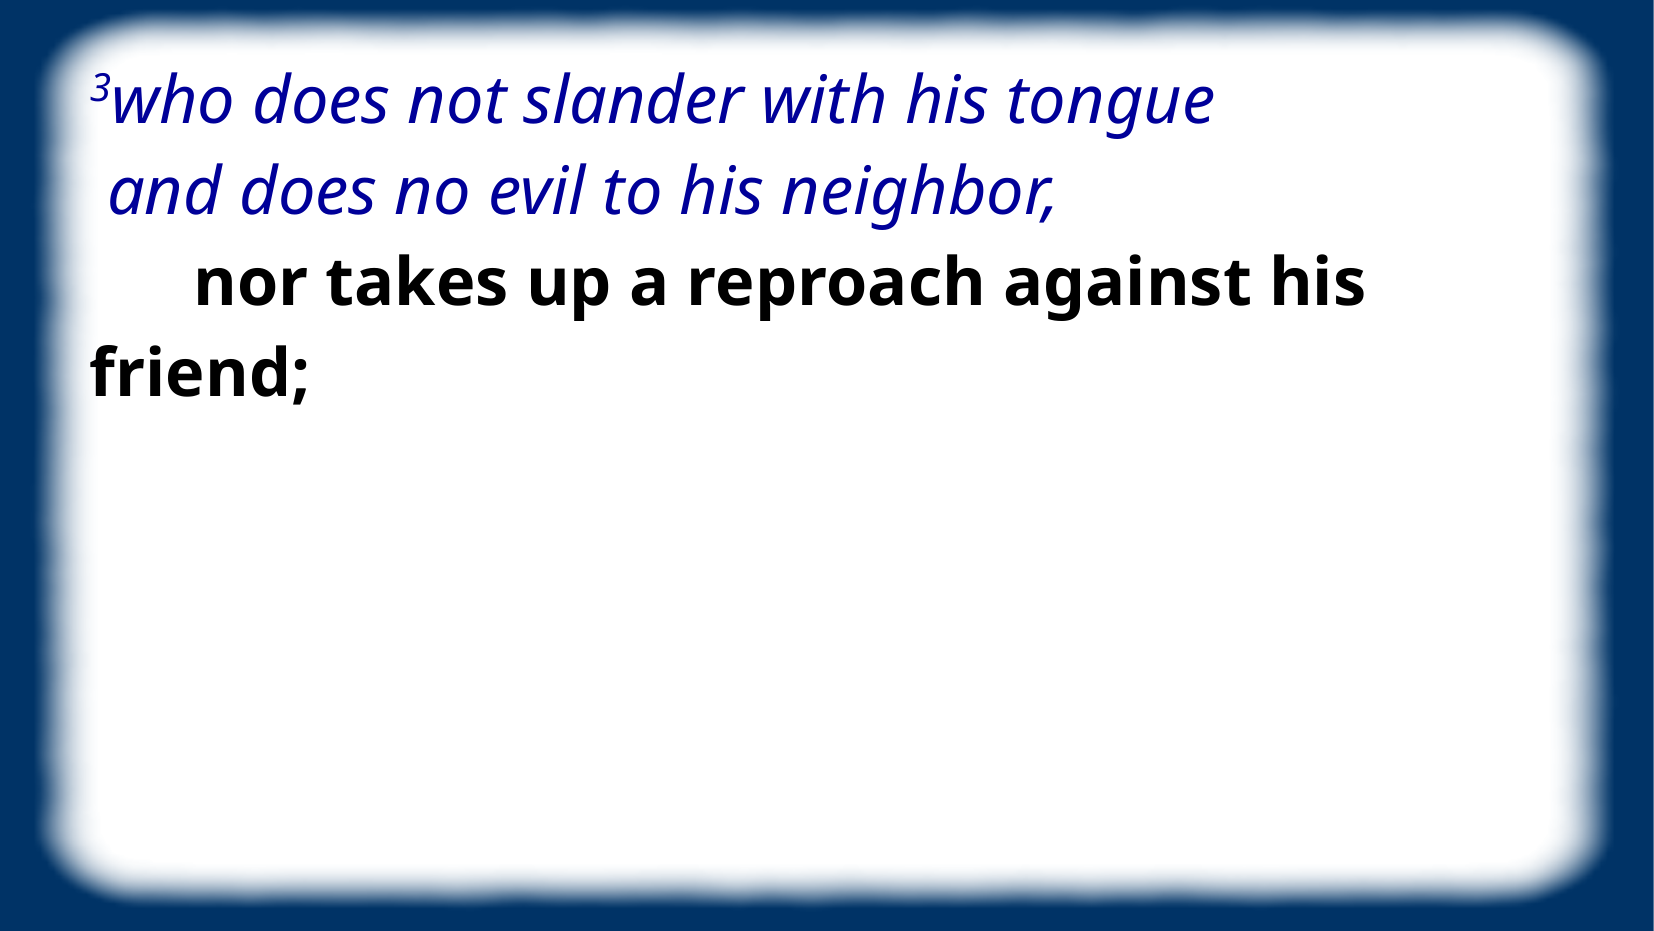

3who does not slander with his tongue
 and does no evil to his neighbor,
 nor takes up a reproach against his friend;